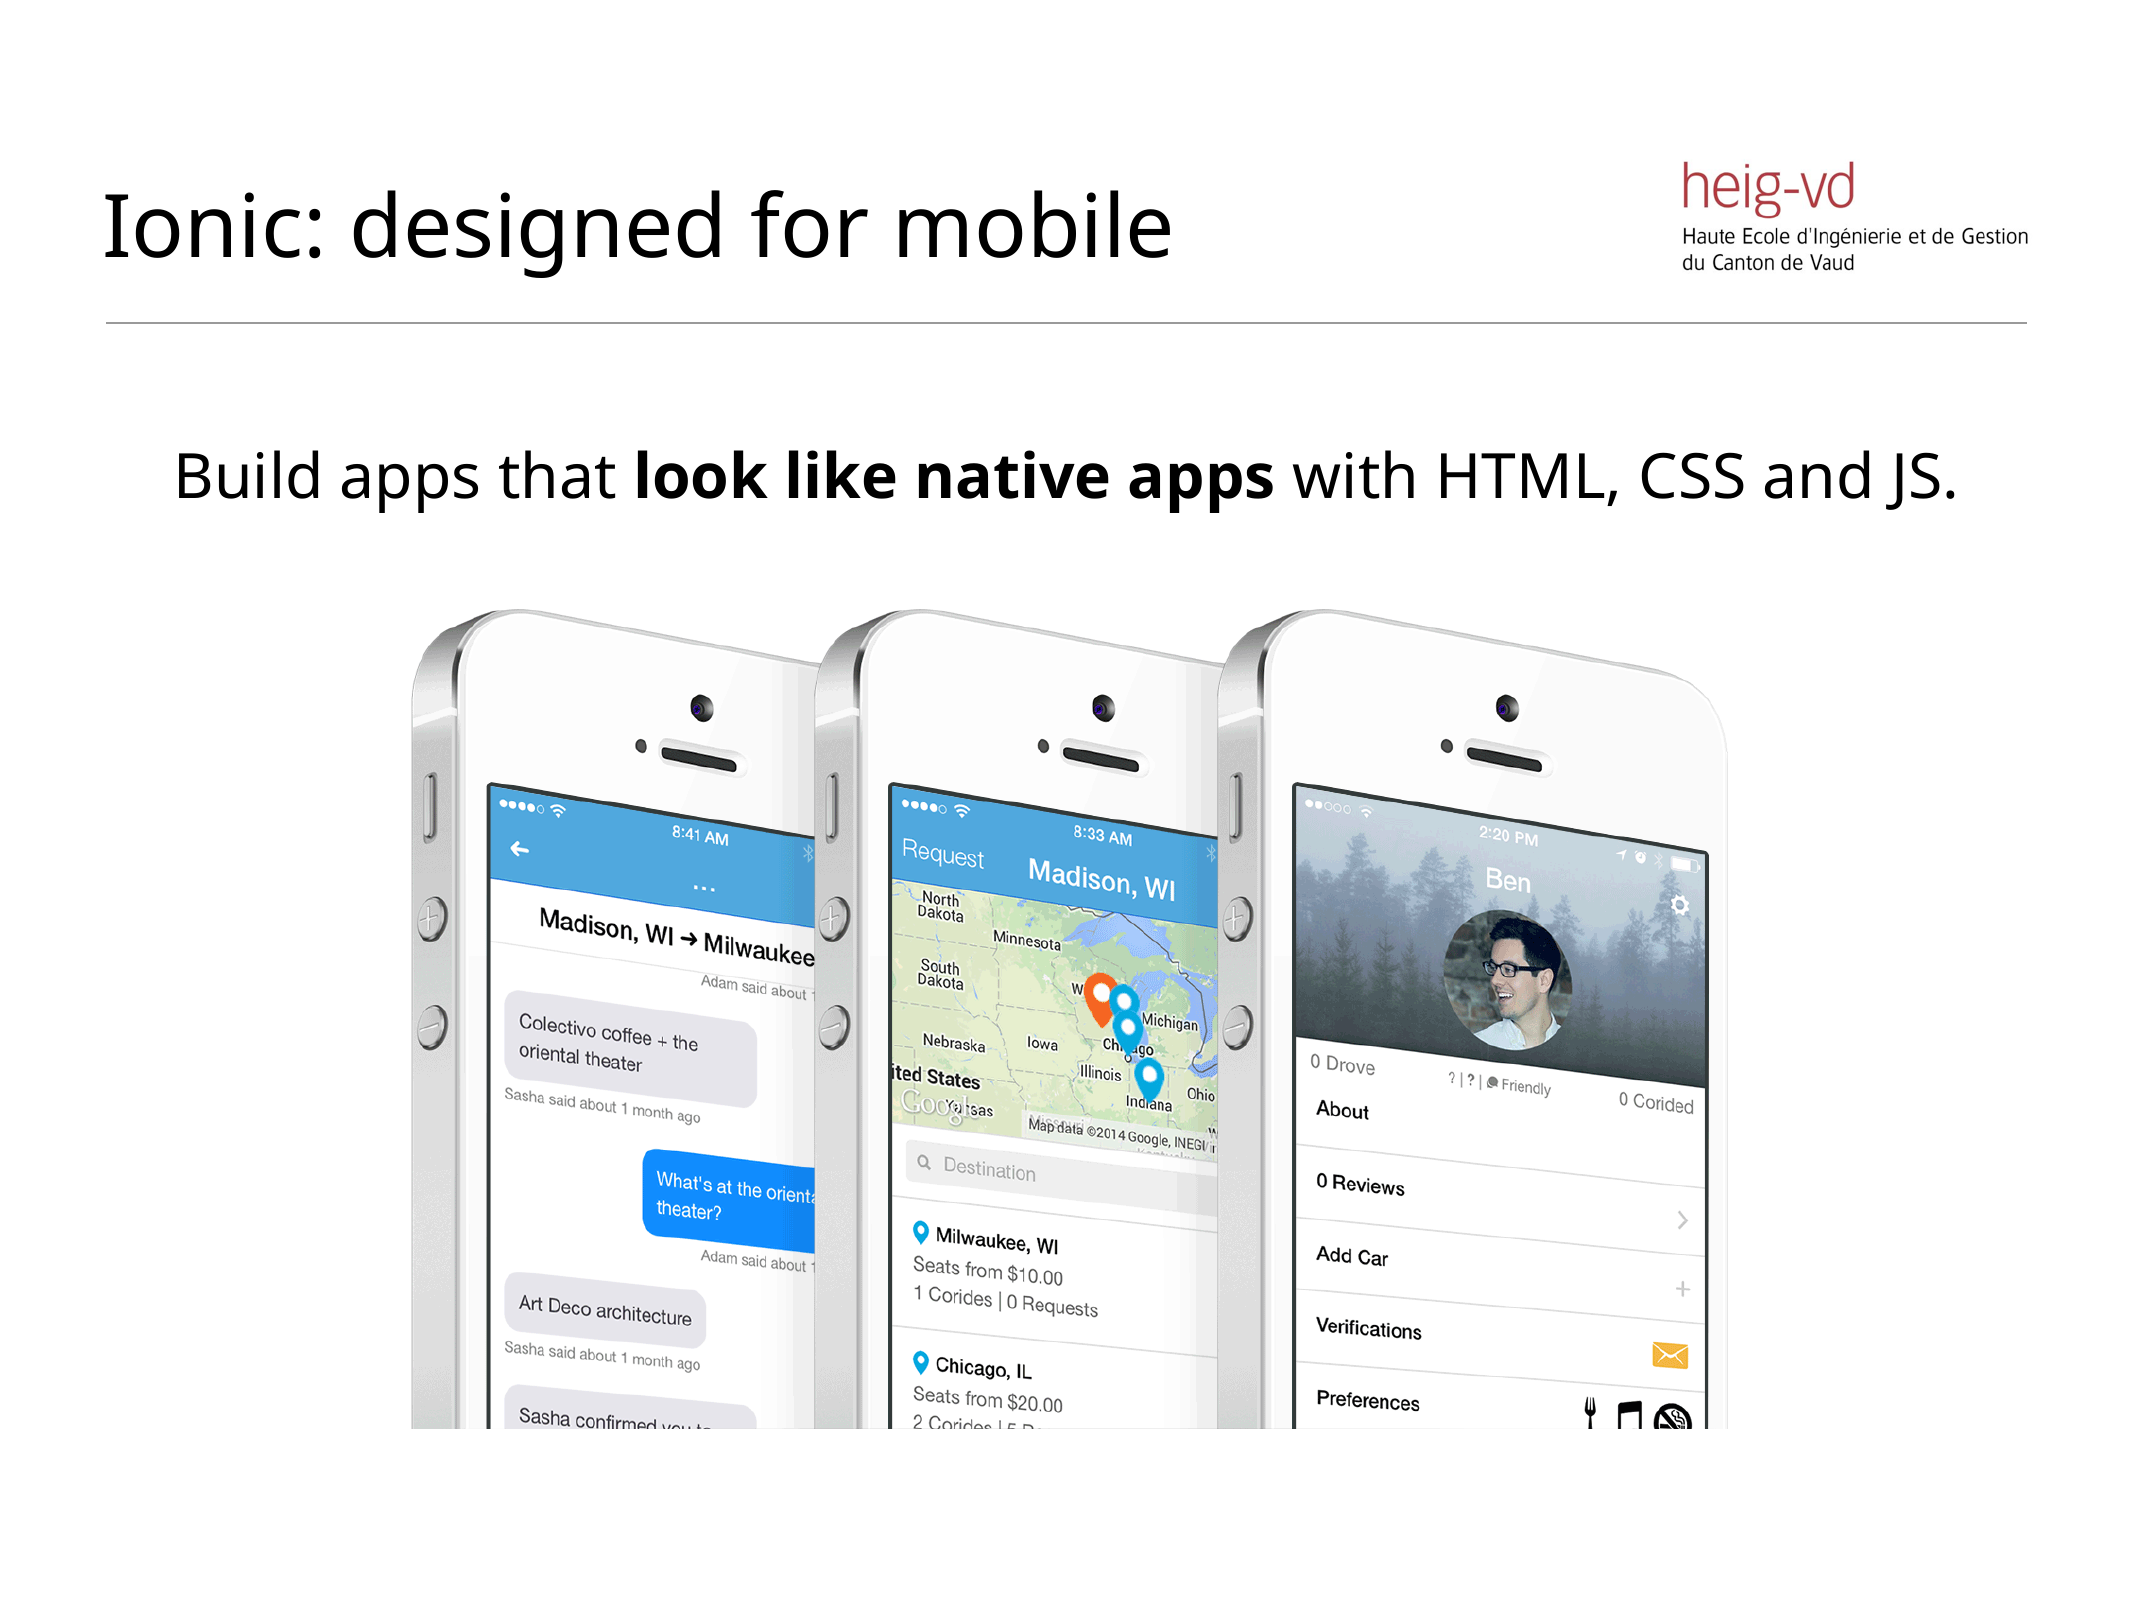

# Ionic: designed for mobile
Build apps that look like native apps with HTML, CSS and JS.